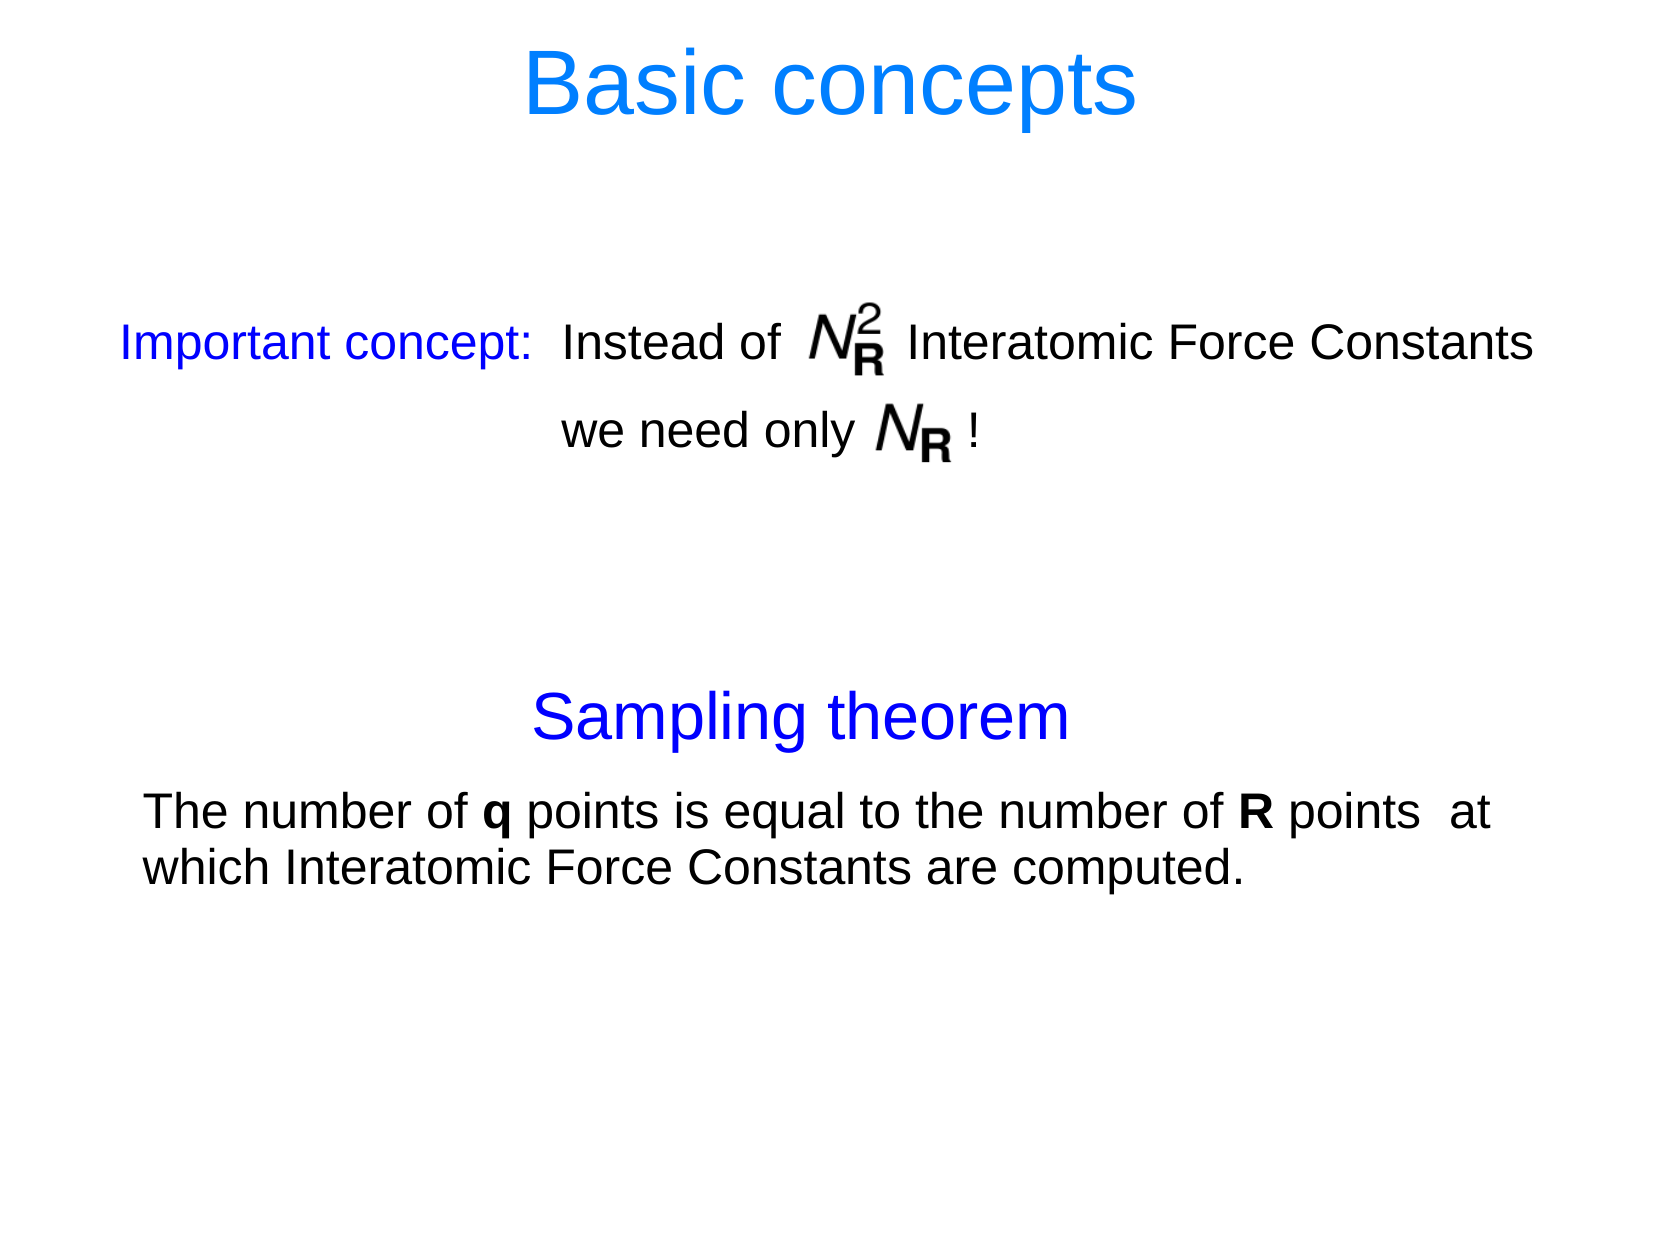

Basic concepts
Important concept: Instead of Interatomic Force Constants
 we need only !
# Sampling theorem
The number of q points is equal to the number of R points at which Interatomic Force Constants are computed.